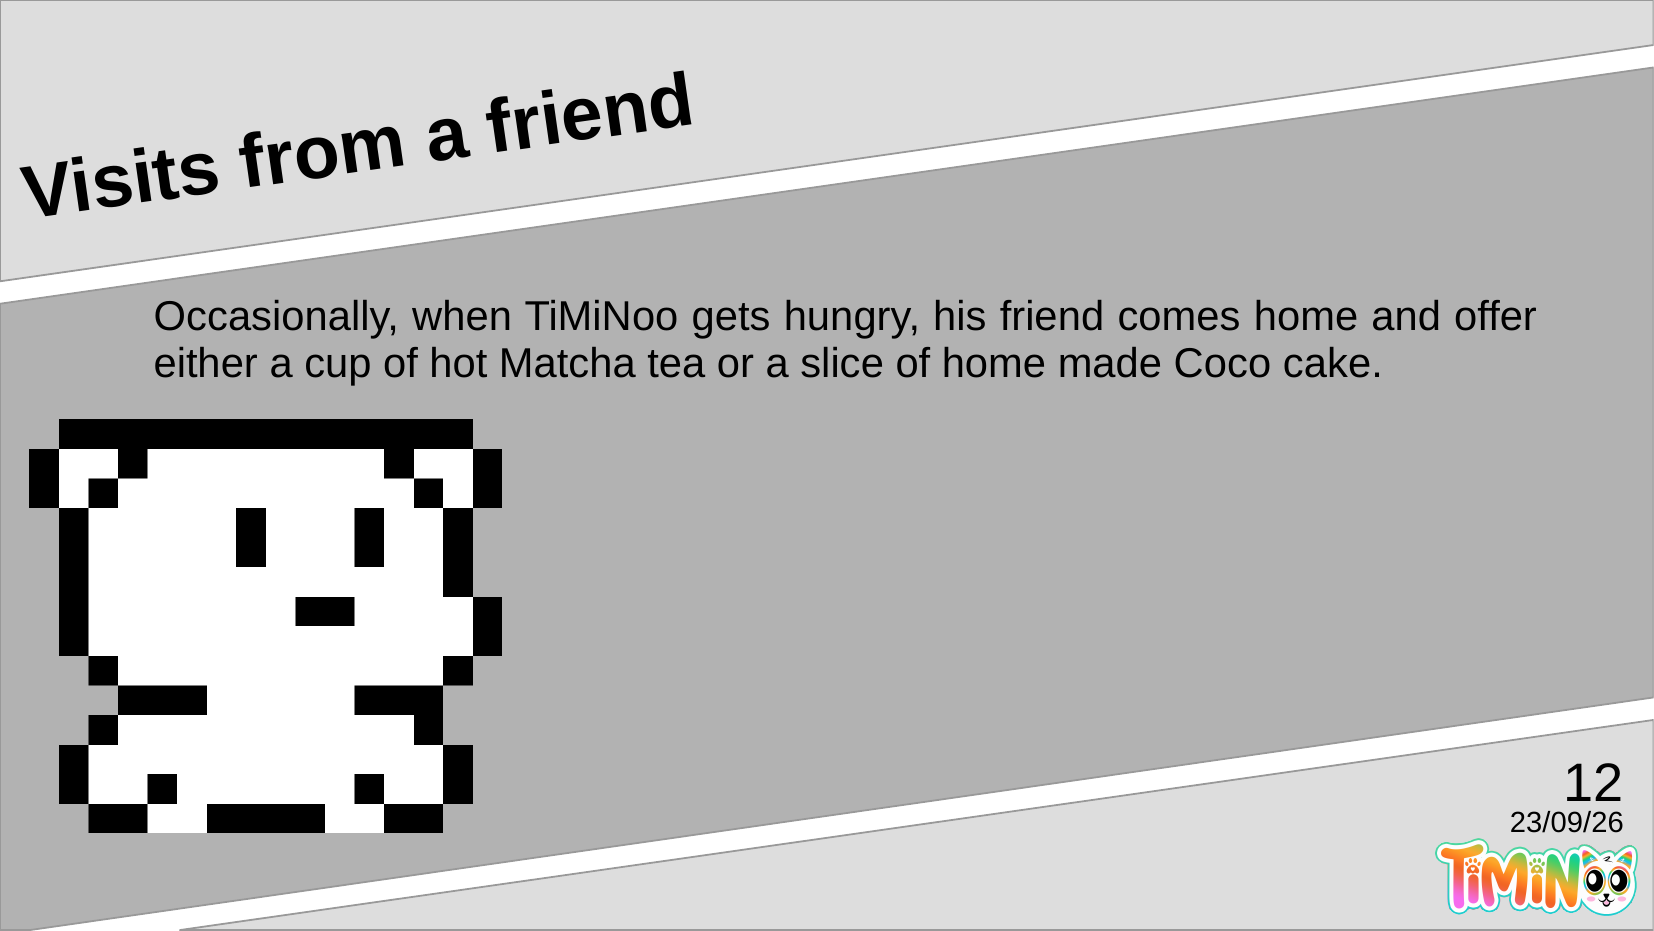

# Visits from a friend
Occasionally, when TiMiNoo gets hungry, his friend comes home and offer either a cup of hot Matcha tea or a slice of home made Coco cake.
12